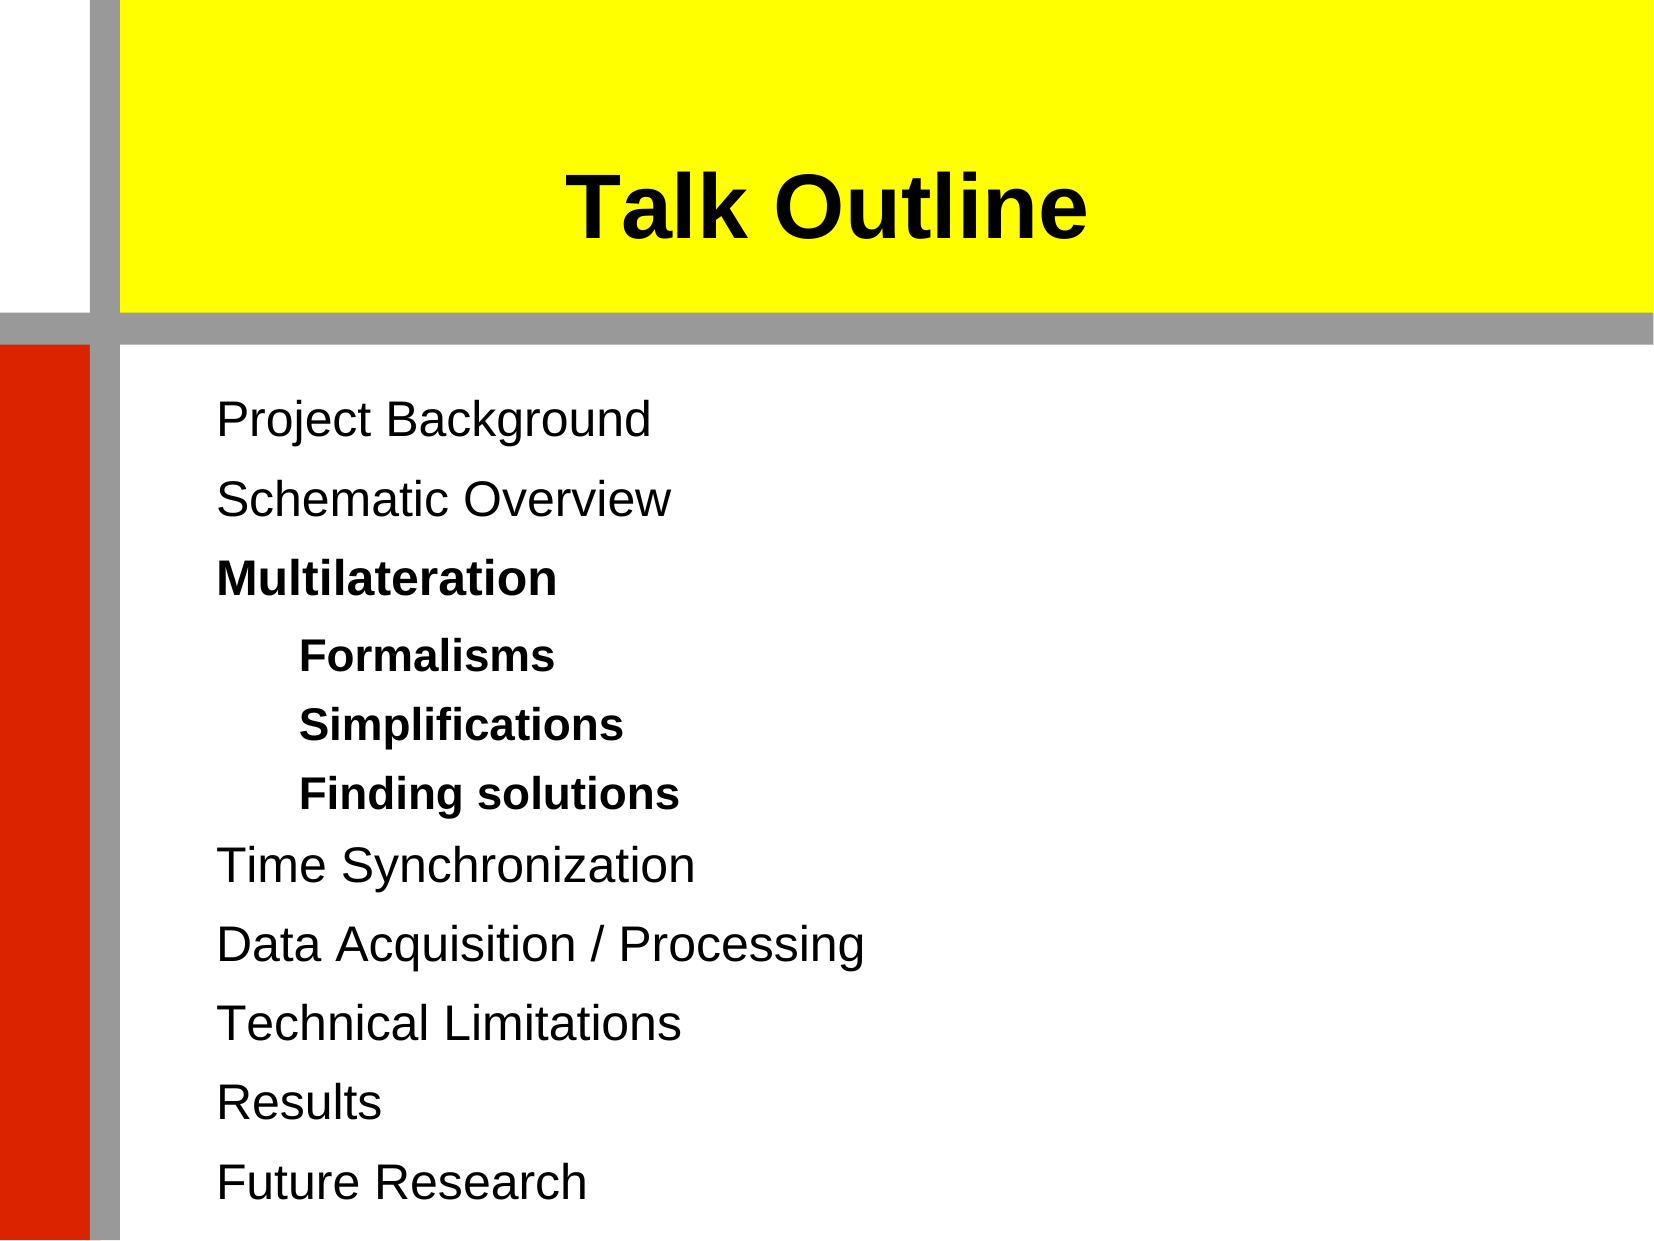

# Talk Outline
Project Background
Schematic Overview
Multilateration
Formalisms
Simplifications
Finding solutions
Time Synchronization
Data Acquisition / Processing
Technical Limitations
Results
Future Research